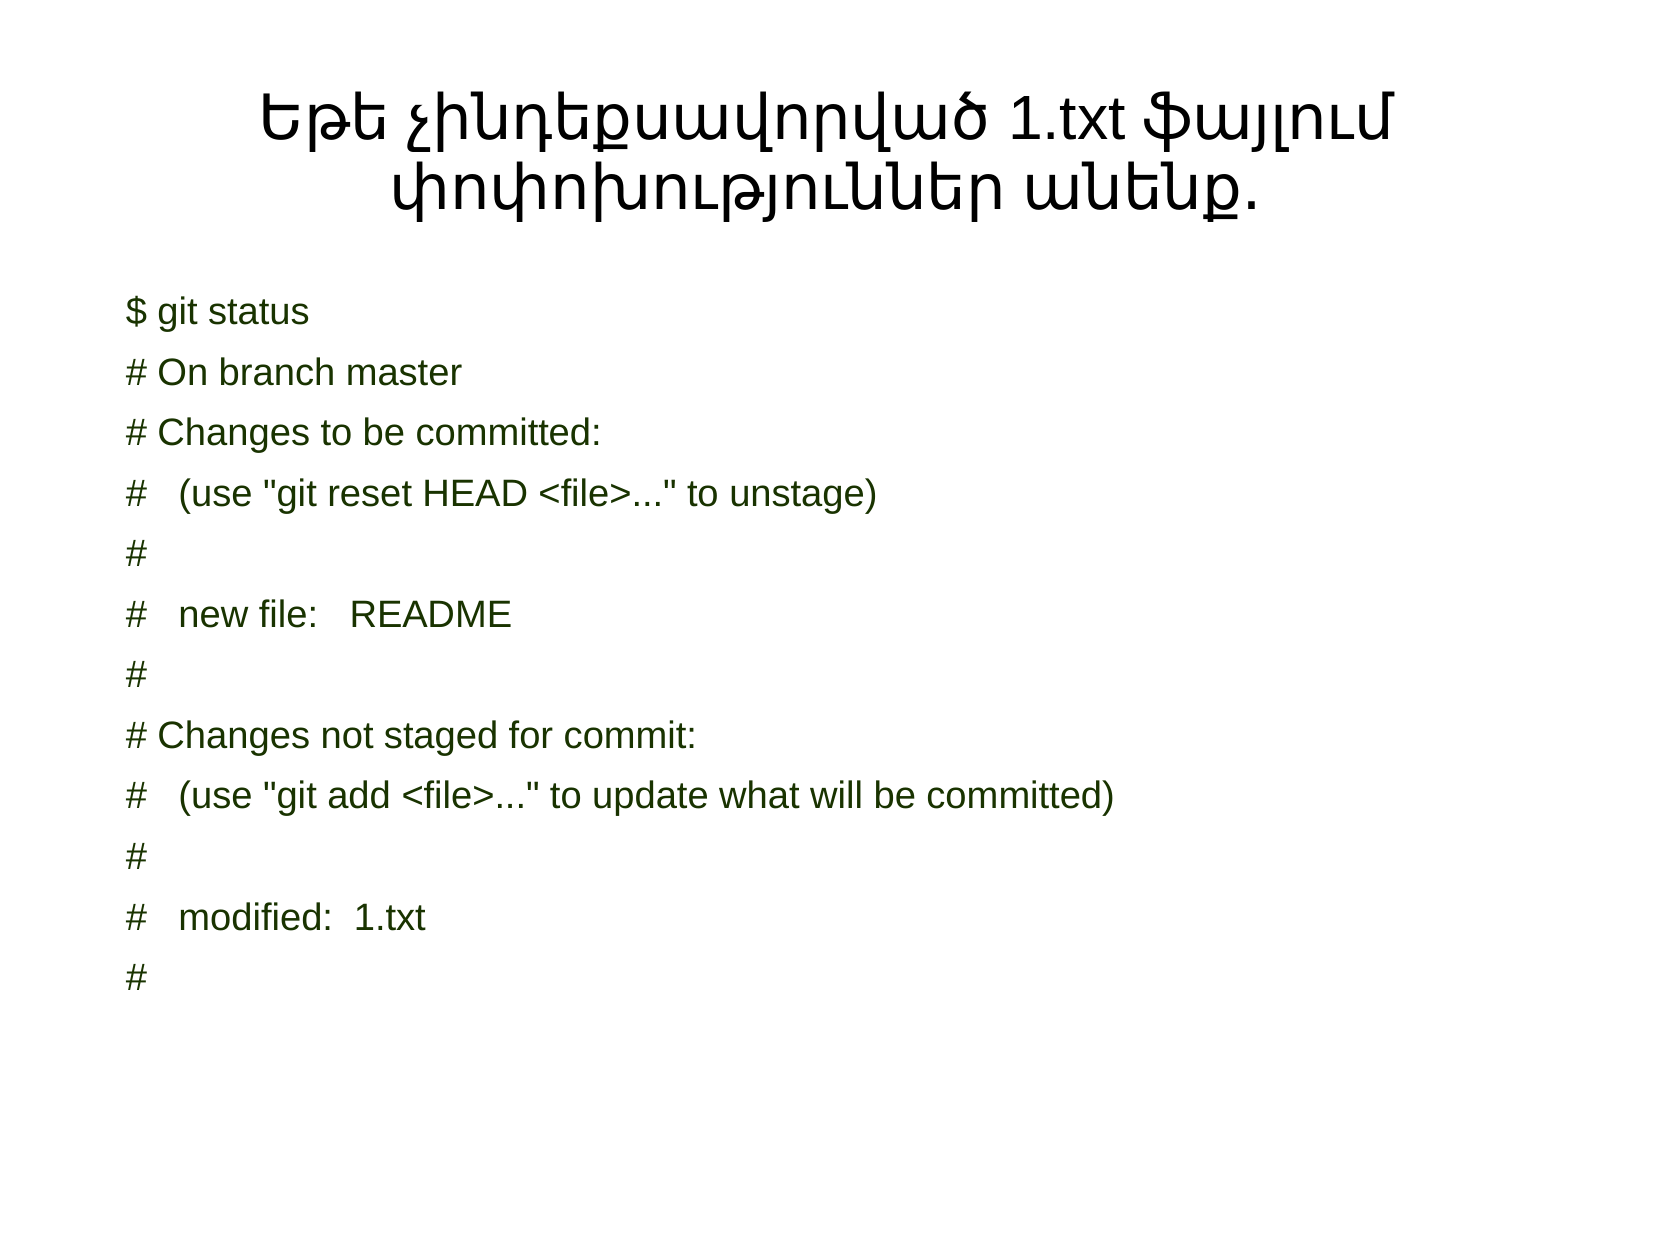

Եթե չինդեքսավորված 1.txt ֆայլում փոփոխություններ անենք․
# $ git status
# On branch master
# Changes to be committed:
# (use "git reset HEAD <file>..." to unstage)
#
# new file: README
#
# Changes not staged for commit:
# (use "git add <file>..." to update what will be committed)
#
# modified: 1.txt
#